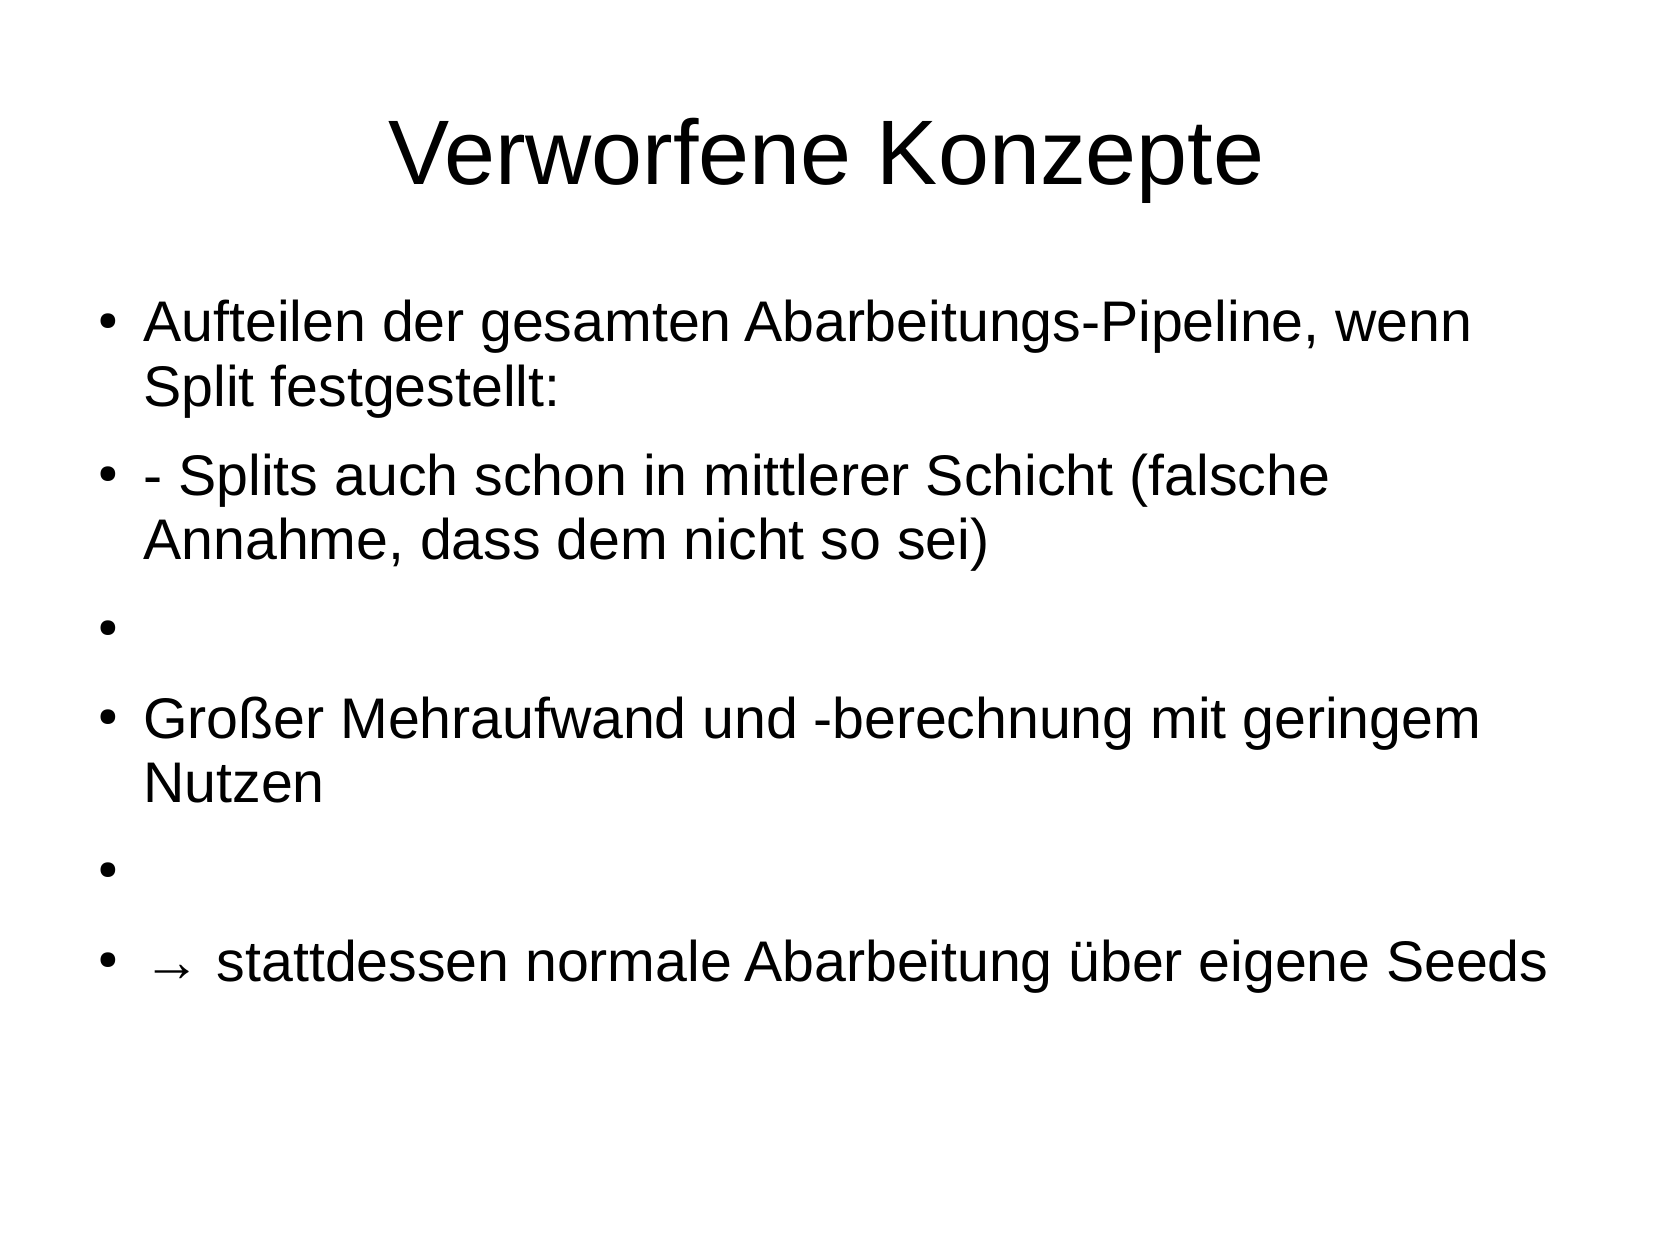

# Verworfene Konzepte
Aufteilen der gesamten Abarbeitungs-Pipeline, wenn Split festgestellt:
- Splits auch schon in mittlerer Schicht (falsche Annahme, dass dem nicht so sei)
Großer Mehraufwand und -berechnung mit geringem Nutzen
→ stattdessen normale Abarbeitung über eigene Seeds